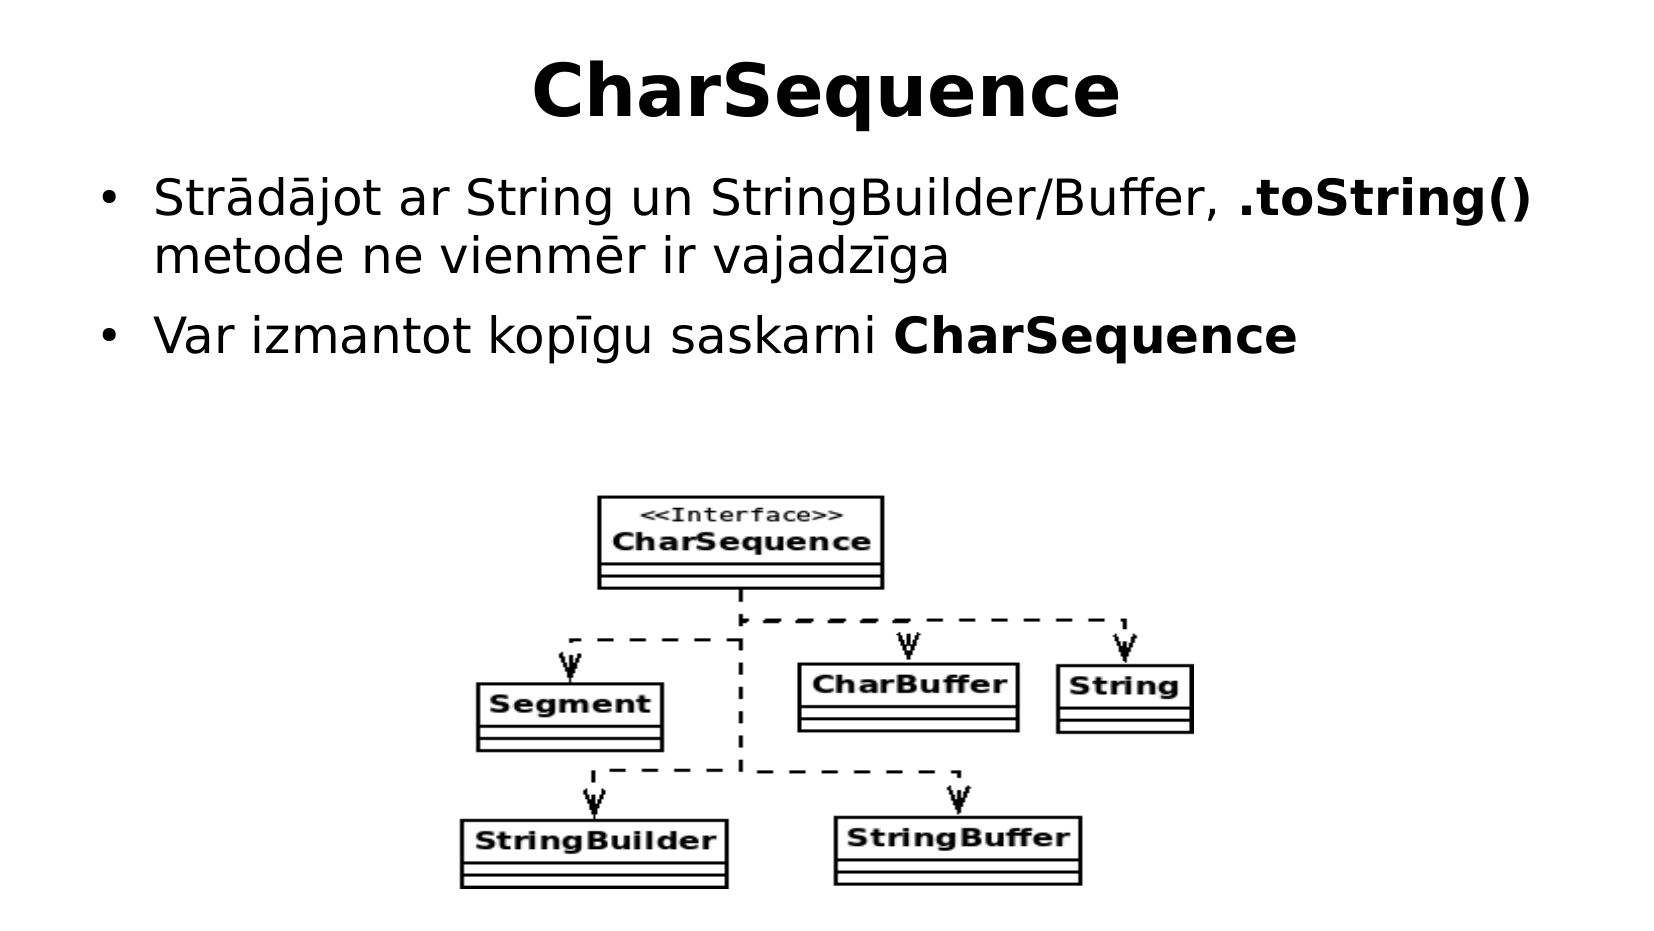

# CharSequence
Strādājot ar String un StringBuilder/Buffer, .toString() metode ne vienmēr ir vajadzīga
Var izmantot kopīgu saskarni CharSequence